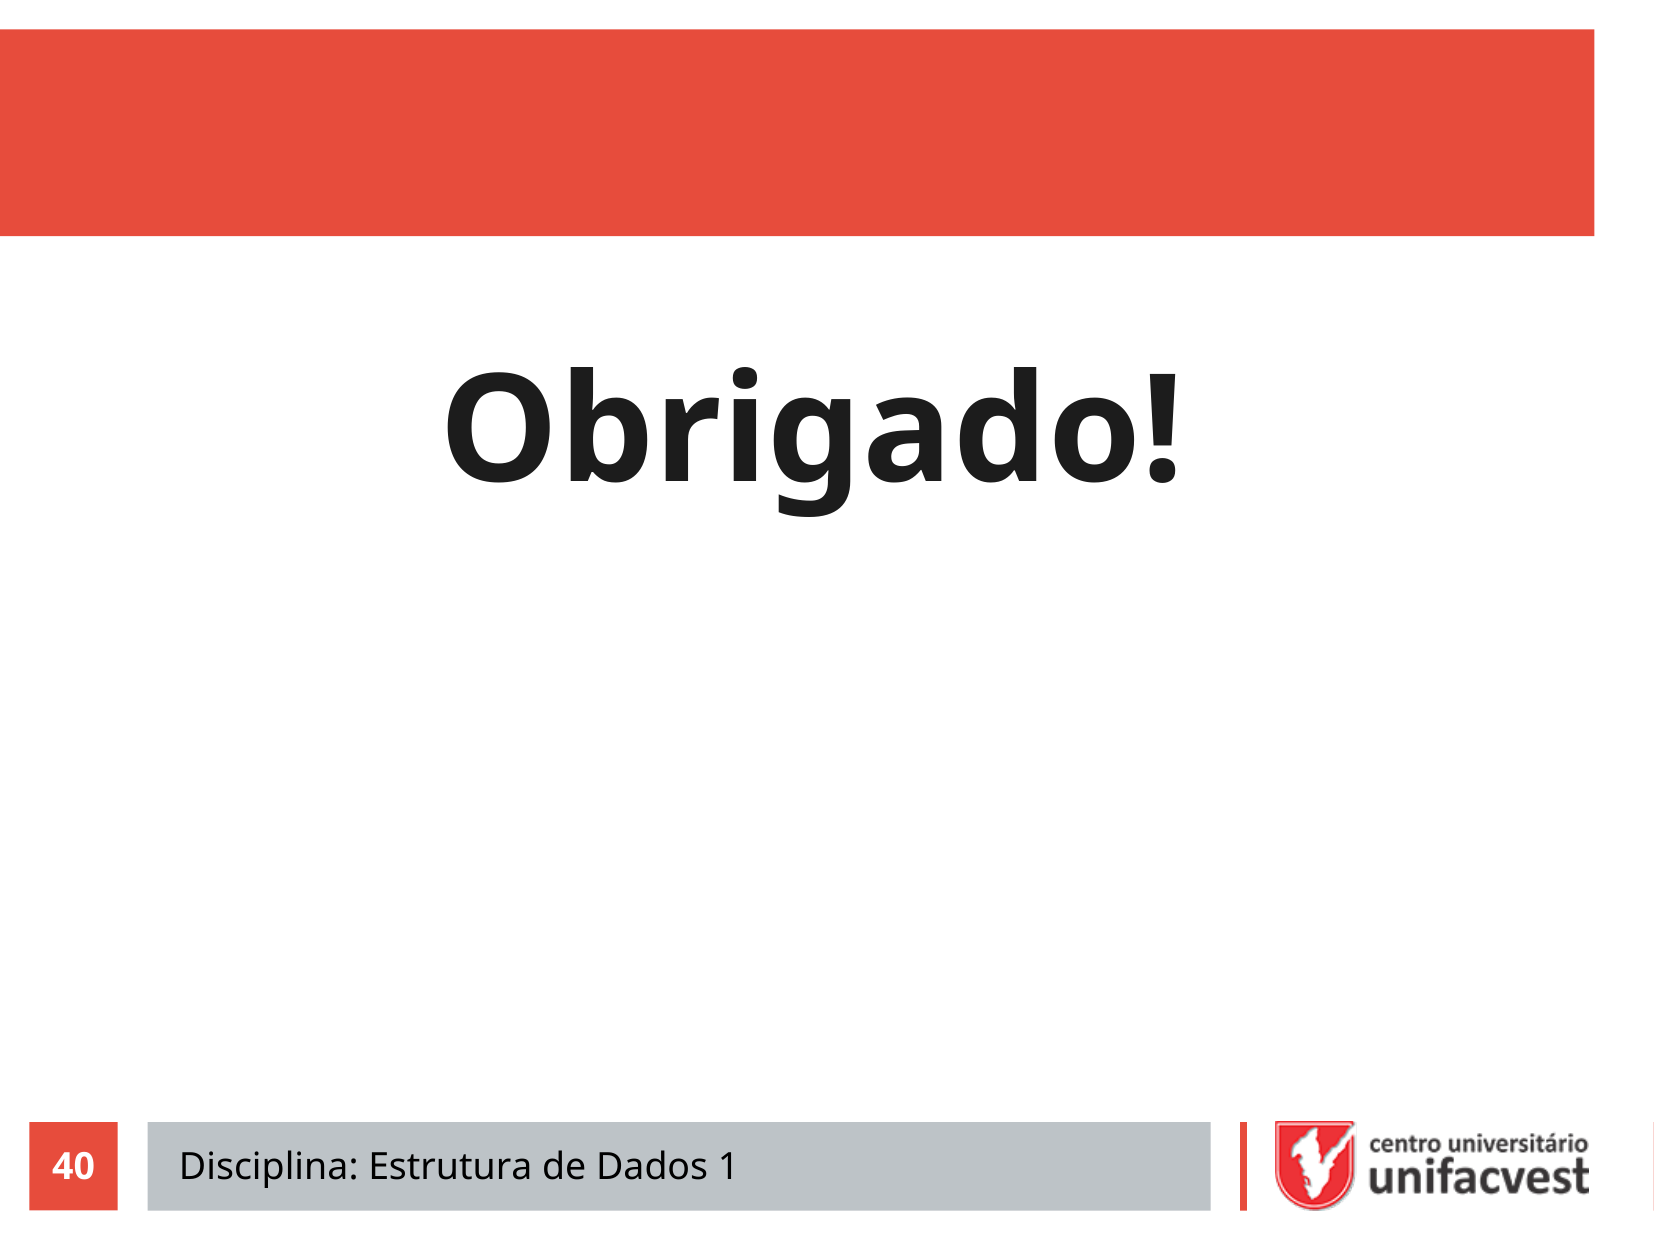

# Obrigado!
40
Disciplina: Estrutura de Dados 1